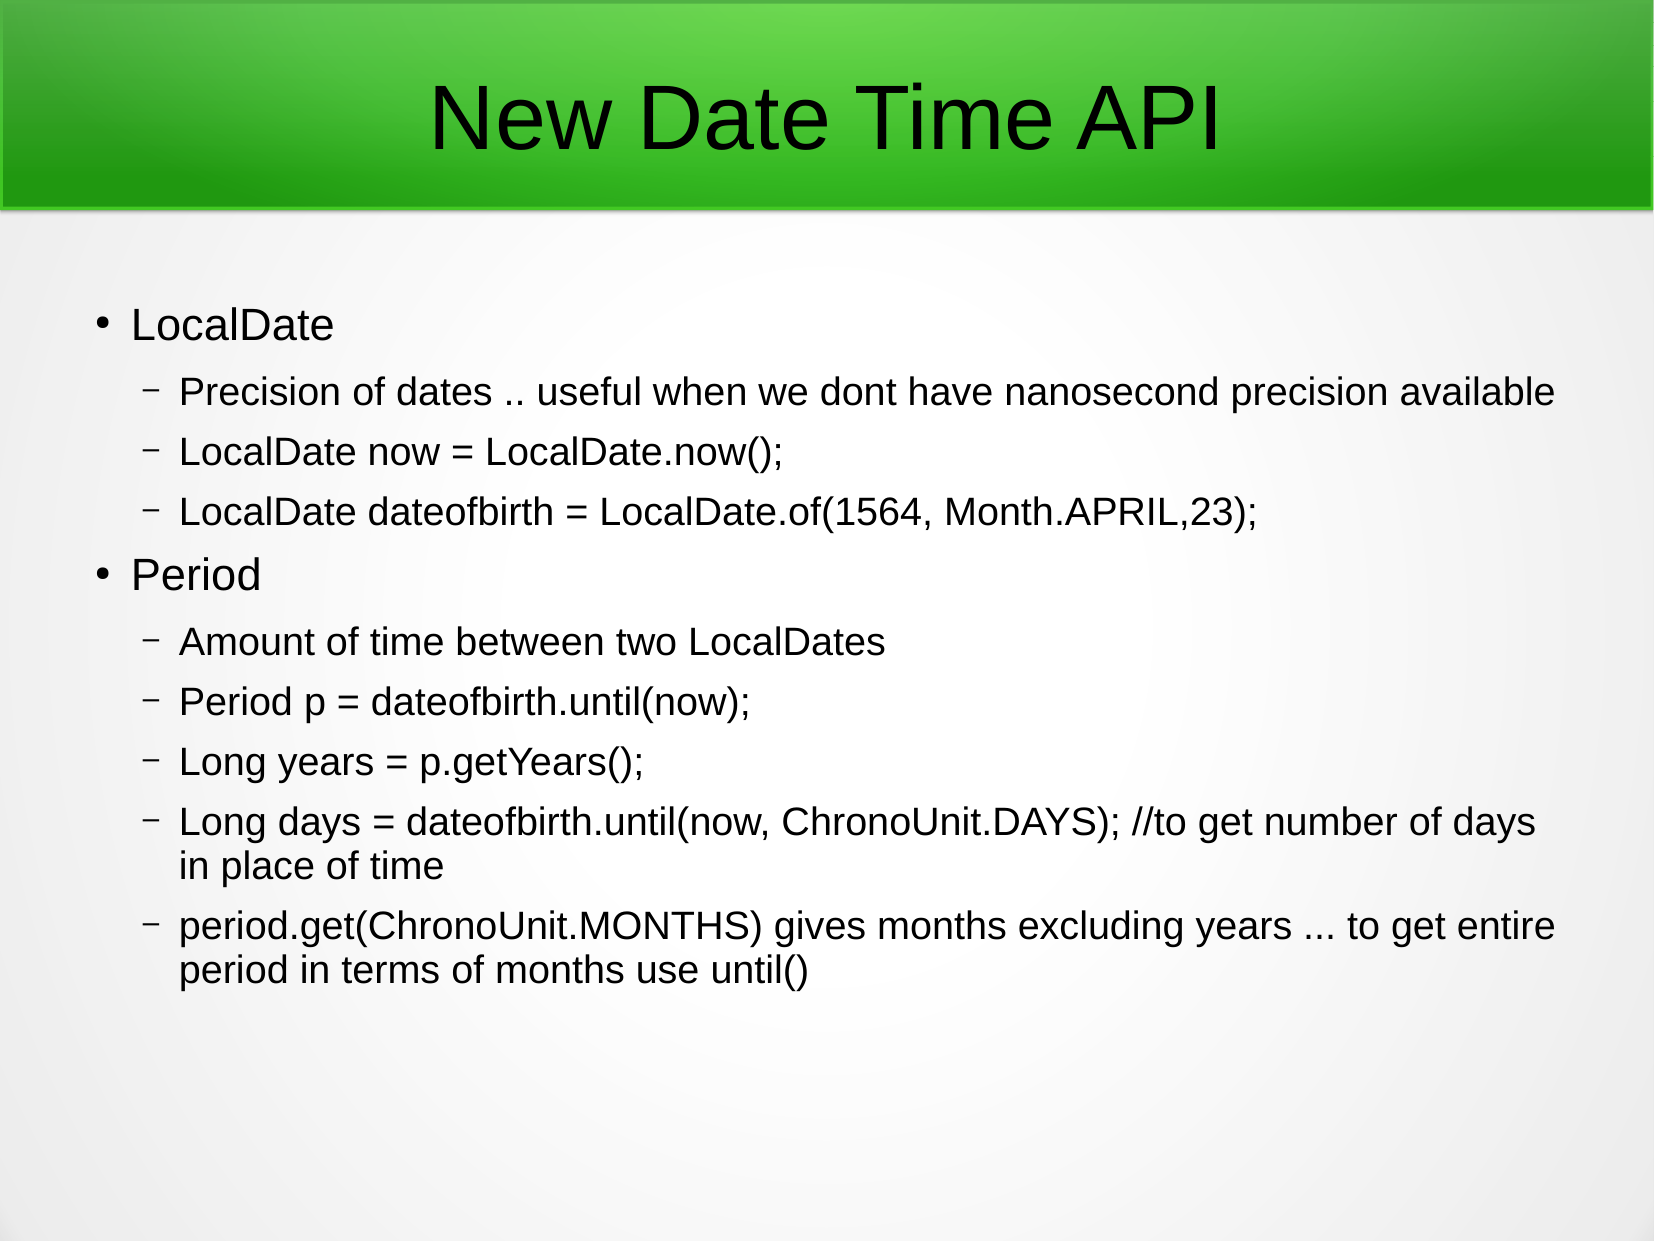

# New Date Time API
LocalDate
Precision of dates .. useful when we dont have nanosecond precision available
LocalDate now = LocalDate.now();
LocalDate dateofbirth = LocalDate.of(1564, Month.APRIL,23);
Period
Amount of time between two LocalDates
Period p = dateofbirth.until(now);
Long years = p.getYears();
Long days = dateofbirth.until(now, ChronoUnit.DAYS); //to get number of days in place of time
period.get(ChronoUnit.MONTHS) gives months excluding years ... to get entire period in terms of months use until()